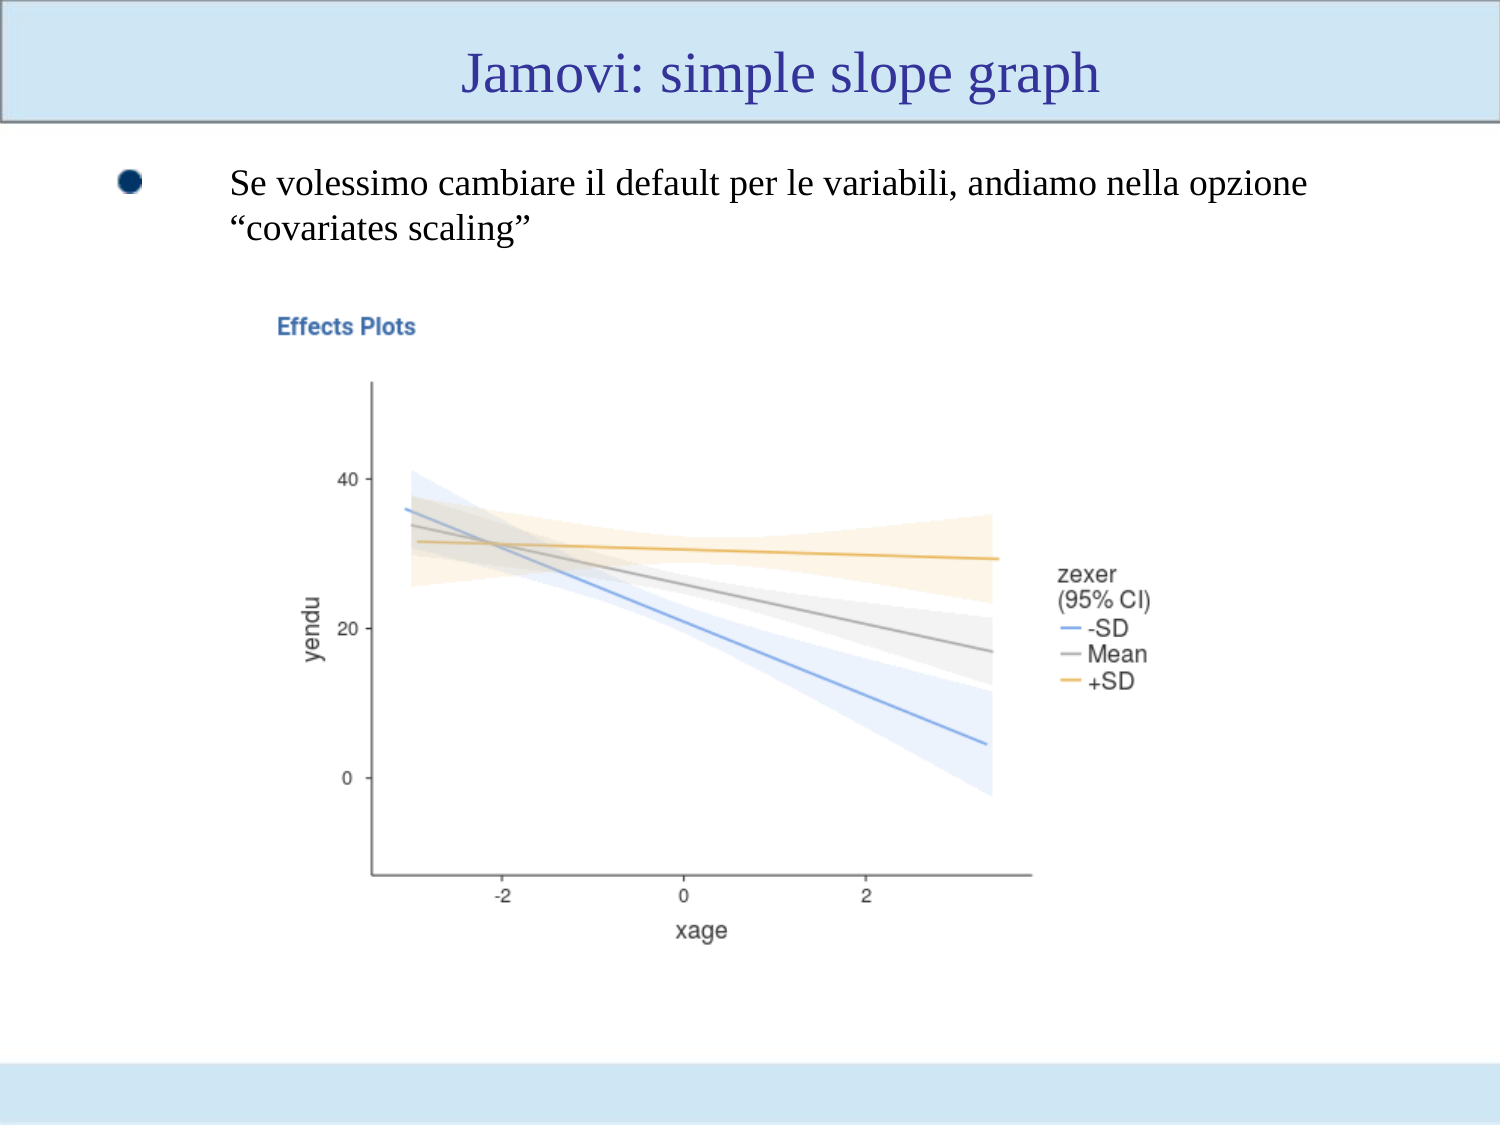

# Jamovi: simple slope graph
Se volessimo cambiare il default per le variabili, andiamo nella opzione “covariates scaling”